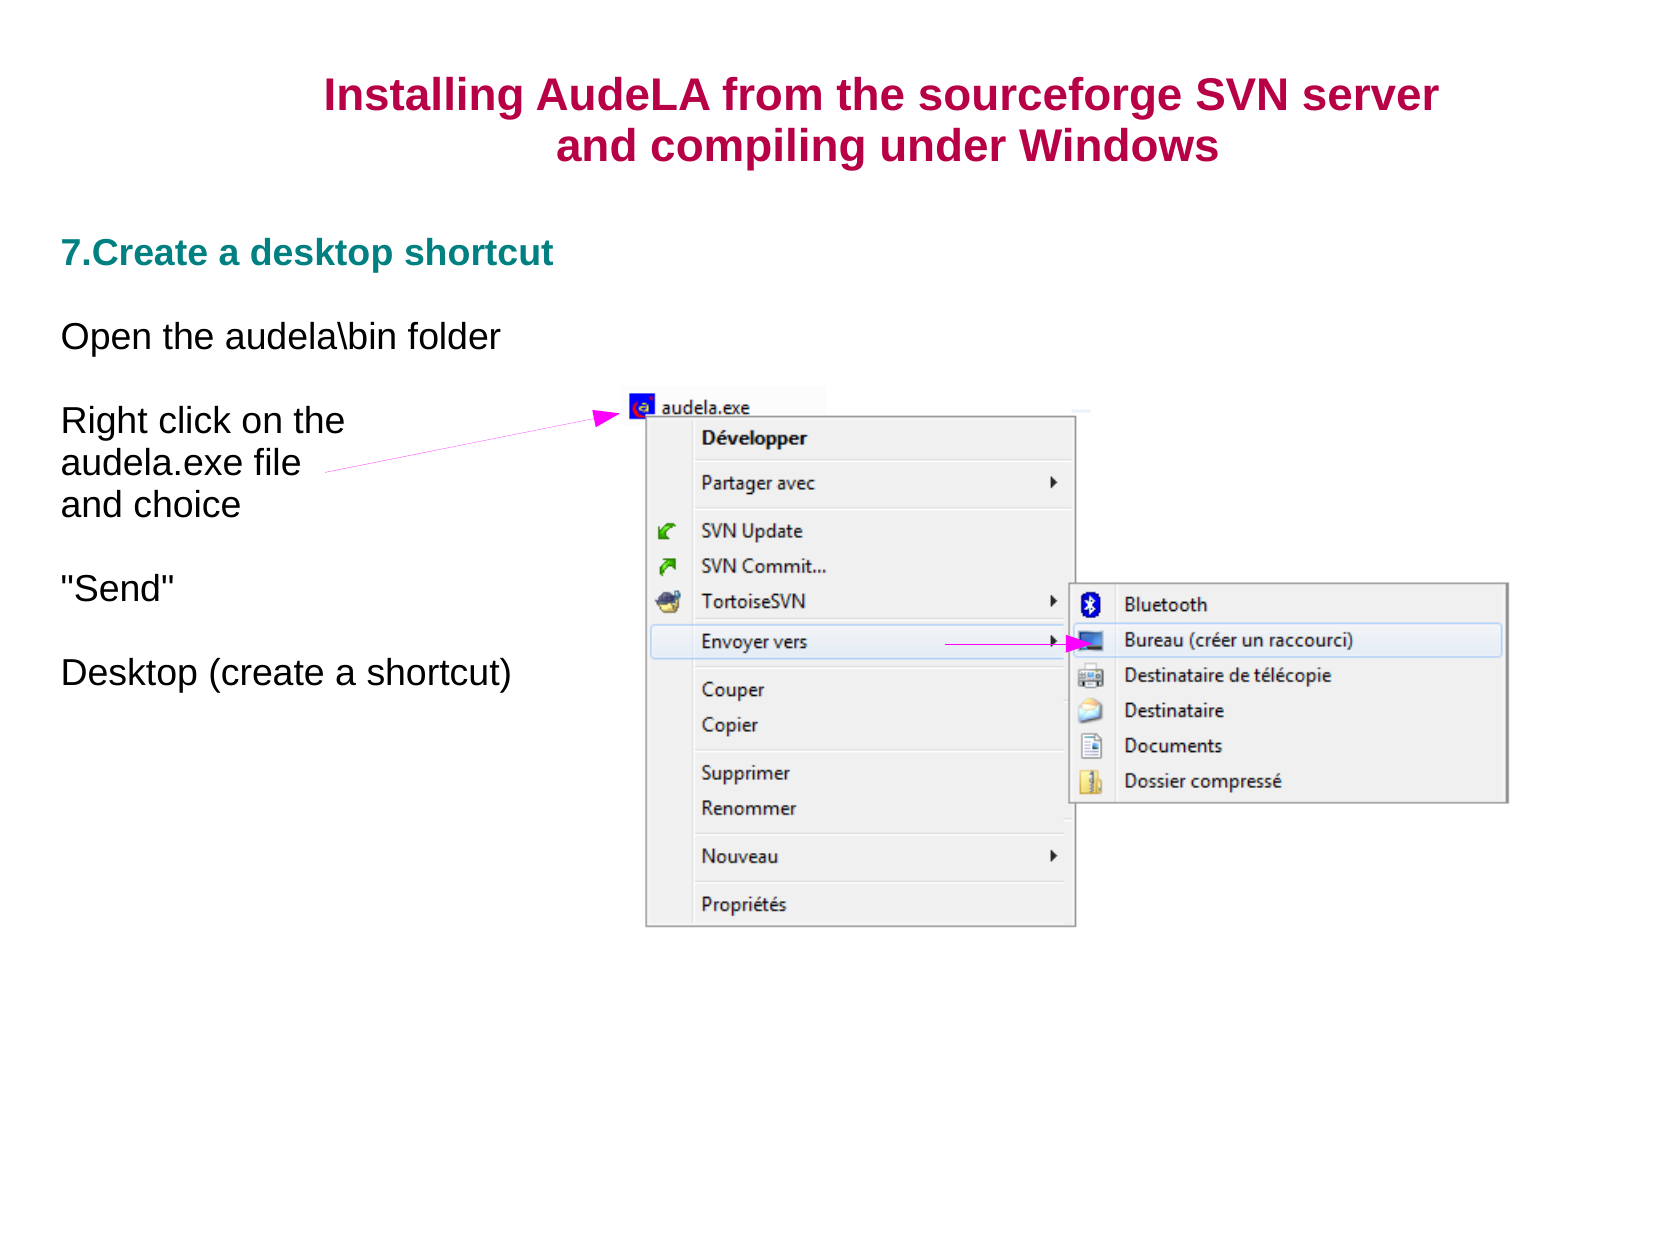

Installing AudeLA from the sourceforge SVN server
and compiling under Windows
7.Create a desktop shortcut
Open the audela\bin folder
Right click on the
audela.exe file
and choice
"Send"
Desktop (create a shortcut)